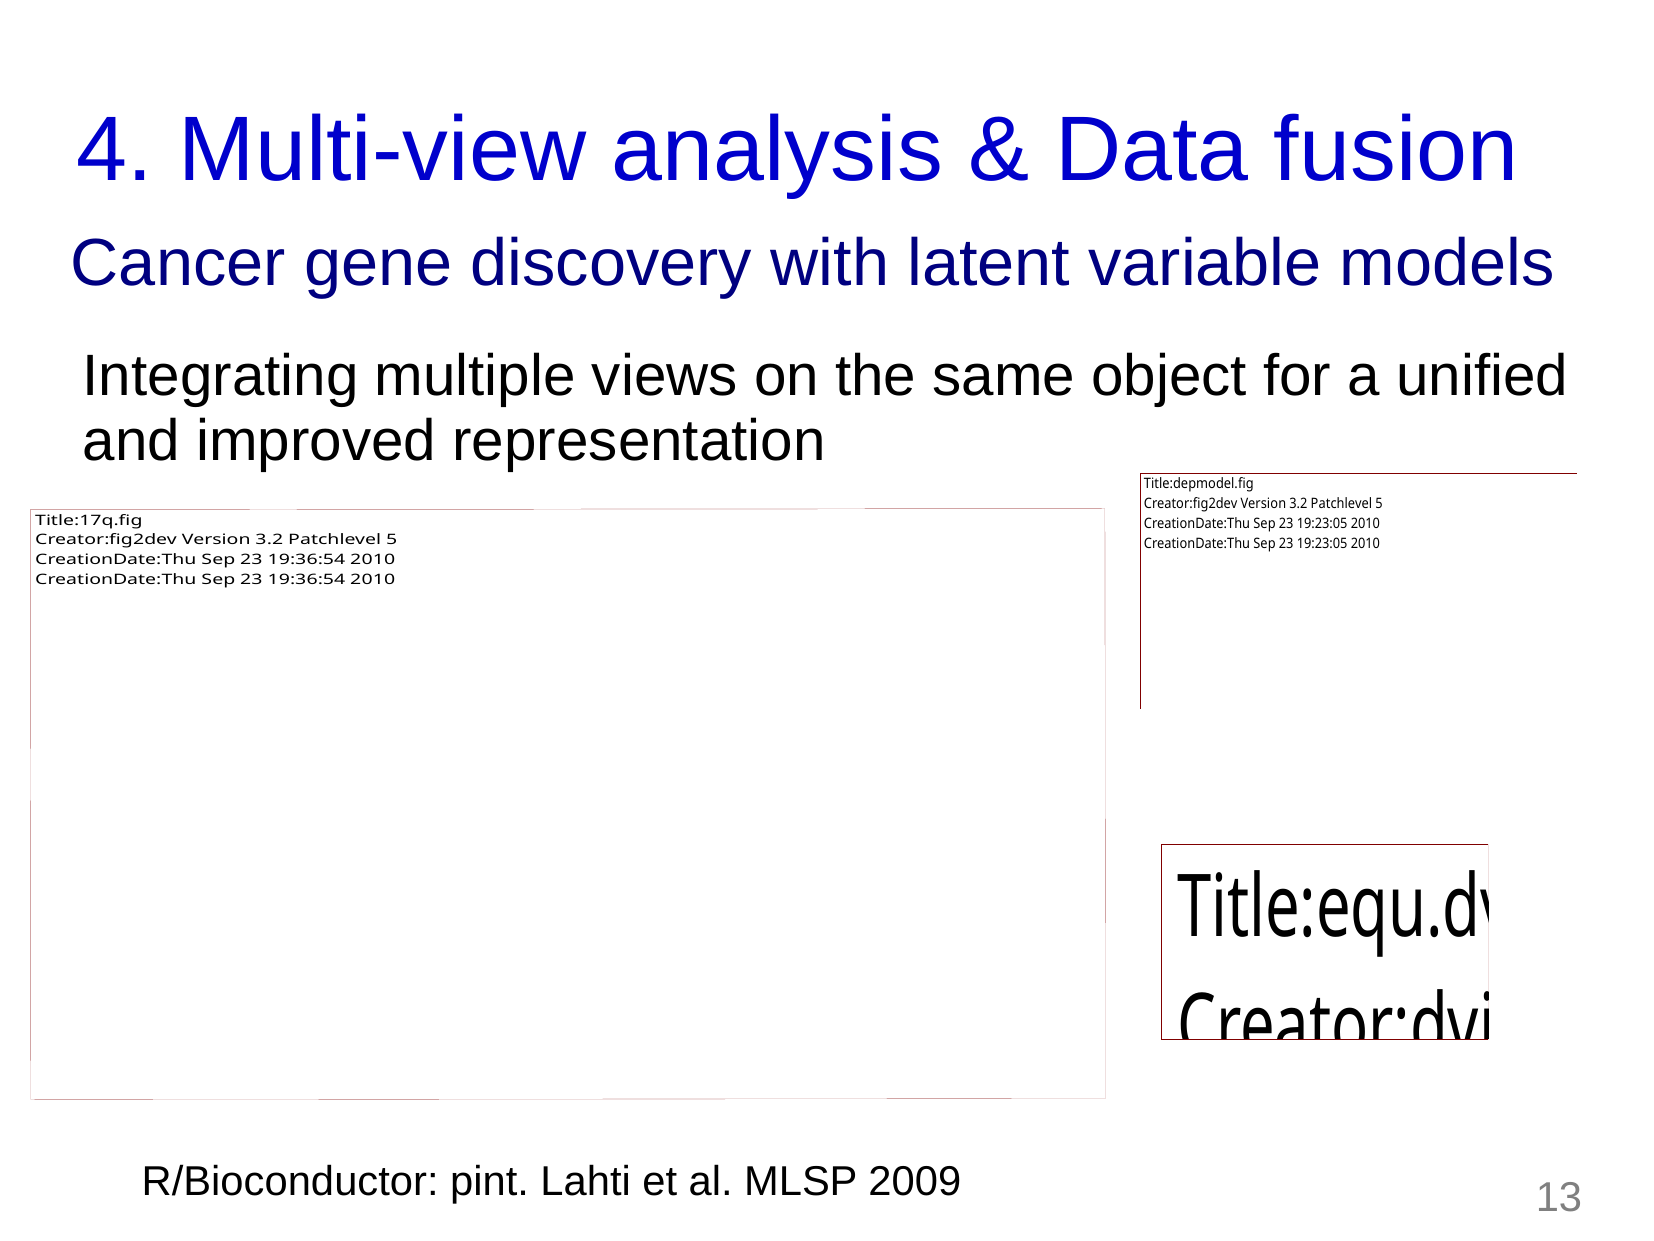

4. Multi-view analysis & Data fusion
# Cancer gene discovery with latent variable models
Integrating multiple views on the same object for a unified and improved representation
R/Bioconductor: pint. Lahti et al. MLSP 2009